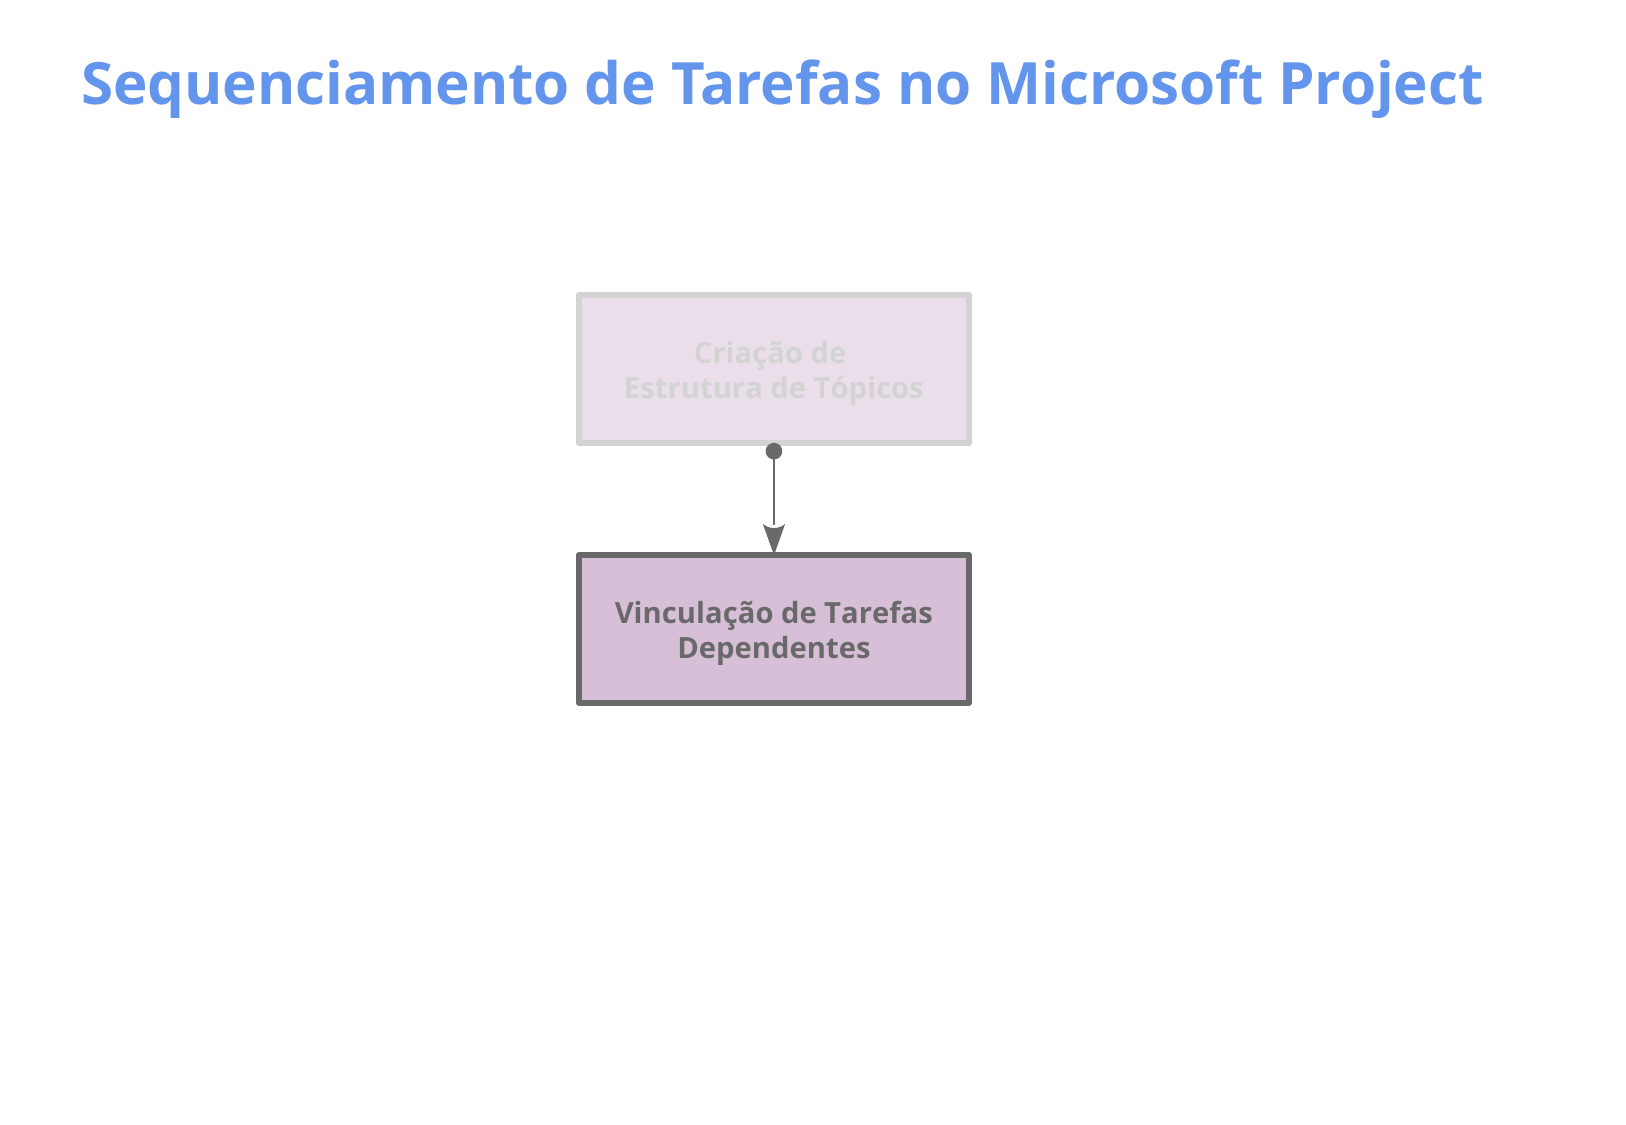

# Sequenciamento de Tarefas no Microsoft Project
Criação de
Estrutura de Tópicos
Vinculação de Tarefas
Dependentes